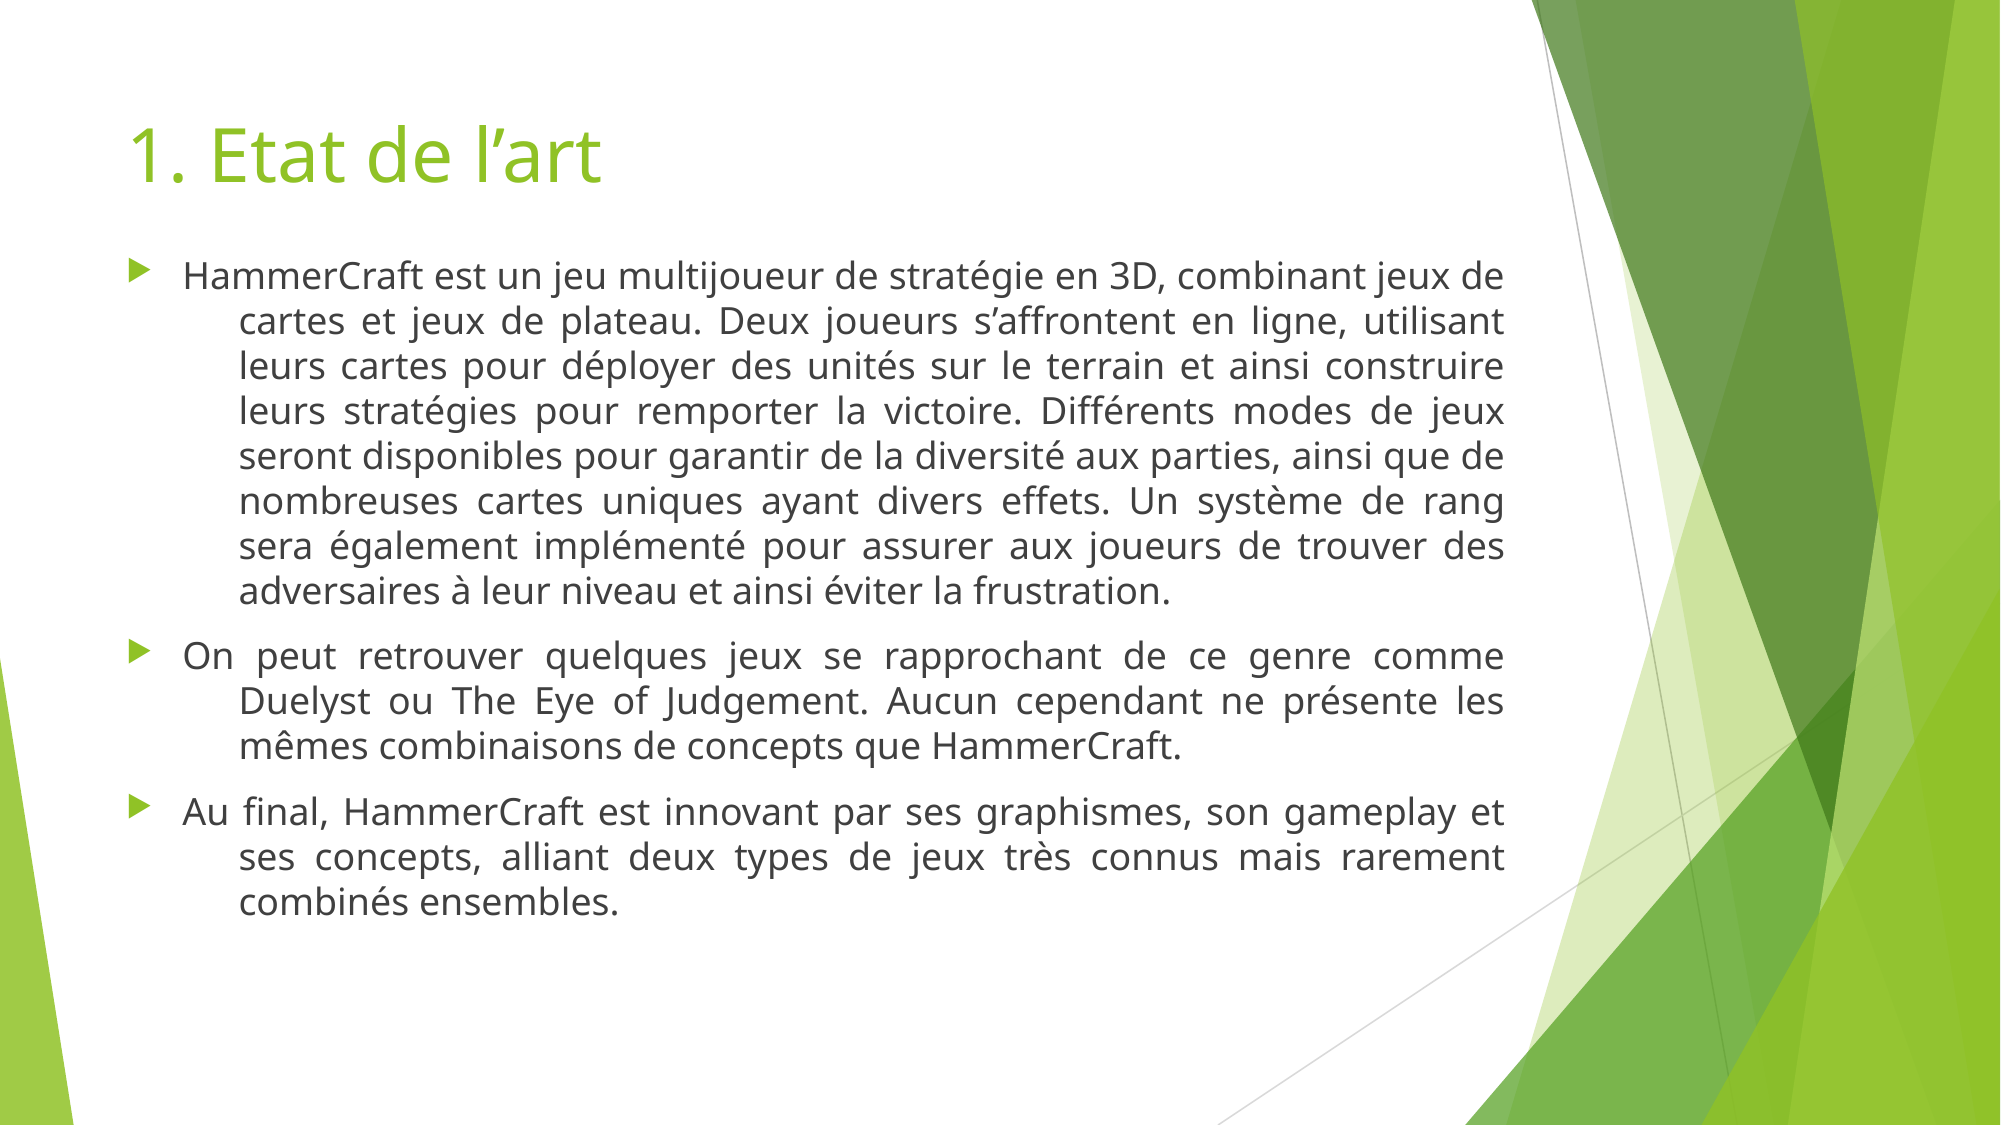

# 1. Etat de l’art
HammerCraft est un jeu multijoueur de stratégie en 3D, combinant jeux de cartes et jeux de plateau. Deux joueurs s’affrontent en ligne, utilisant leurs cartes pour déployer des unités sur le terrain et ainsi construire leurs stratégies pour remporter la victoire. Différents modes de jeux seront disponibles pour garantir de la diversité aux parties, ainsi que de nombreuses cartes uniques ayant divers effets. Un système de rang sera également implémenté pour assurer aux joueurs de trouver des adversaires à leur niveau et ainsi éviter la frustration.
On peut retrouver quelques jeux se rapprochant de ce genre comme Duelyst ou The Eye of Judgement. Aucun cependant ne présente les mêmes combinaisons de concepts que HammerCraft.
Au final, HammerCraft est innovant par ses graphismes, son gameplay et ses concepts, alliant deux types de jeux très connus mais rarement combinés ensembles.